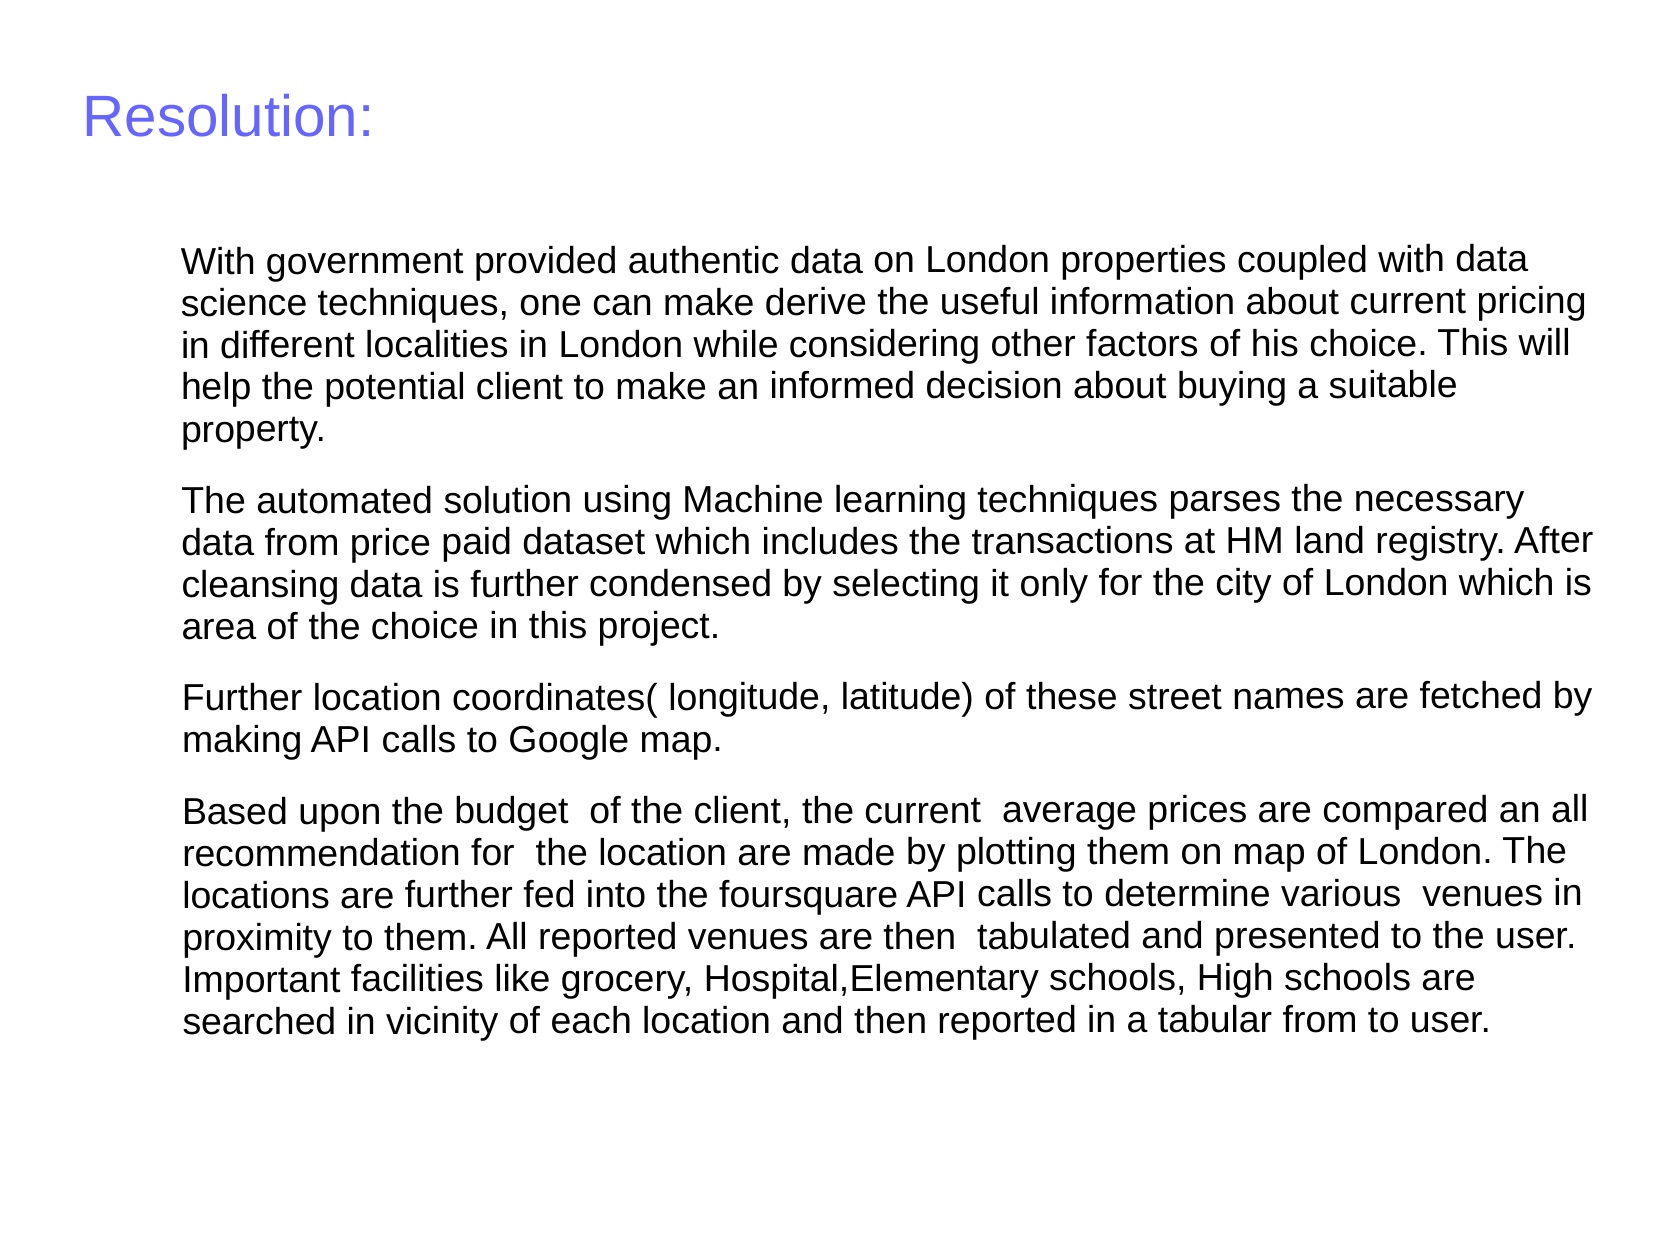

# Resolution:
With government provided authentic data on London properties coupled with data science techniques, one can make derive the useful information about current pricing in different localities in London while considering other factors of his choice. This will help the potential client to make an informed decision about buying a suitable property.
The automated solution using Machine learning techniques parses the necessary data from price paid dataset which includes the transactions at HM land registry. After cleansing data is further condensed by selecting it only for the city of London which is area of the choice in this project.
Further location coordinates( longitude, latitude) of these street names are fetched by making API calls to Google map.
Based upon the budget of the client, the current average prices are compared an all recommendation for the location are made by plotting them on map of London. The locations are further fed into the foursquare API calls to determine various venues in proximity to them. All reported venues are then tabulated and presented to the user. Important facilities like grocery, Hospital,Elementary schools, High schools are searched in vicinity of each location and then reported in a tabular from to user.